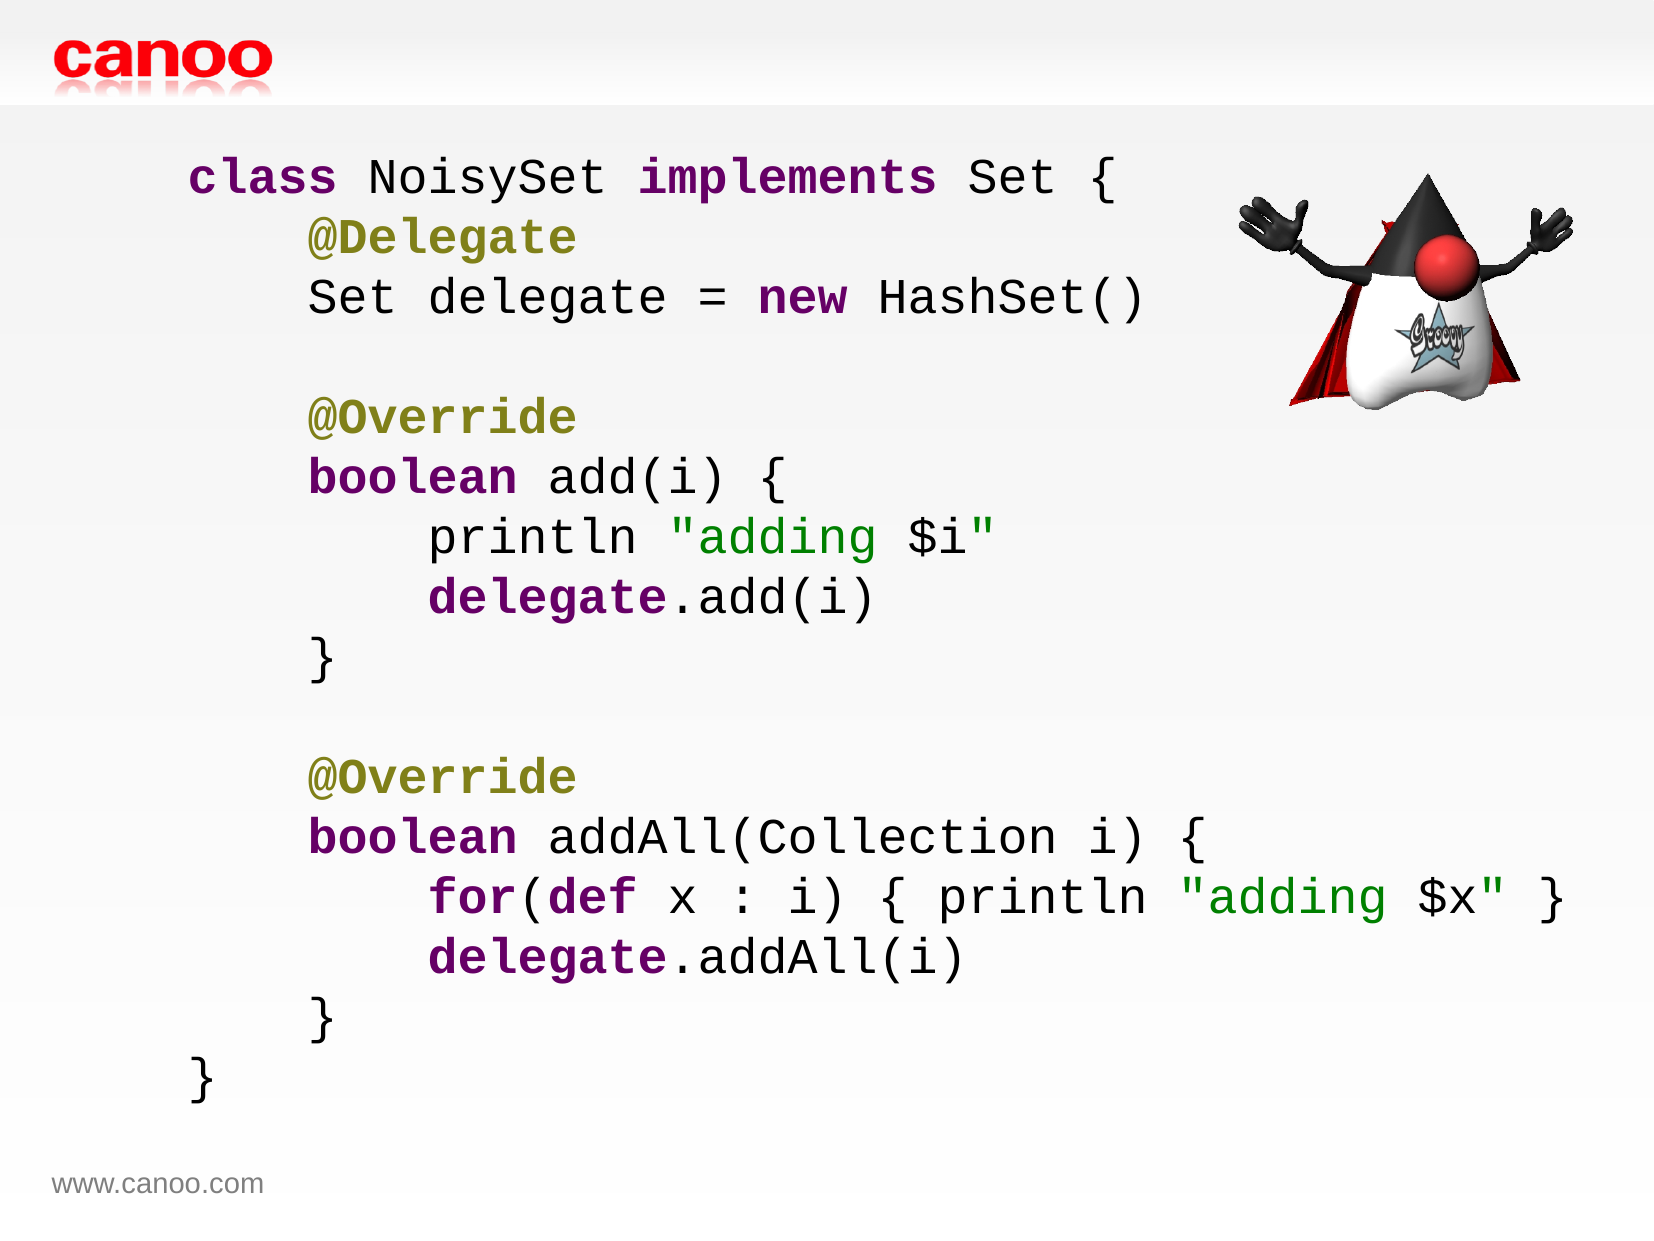

class NoisySet implements Set {
 @Delegate
 Set delegate = new HashSet()
 @Override
 boolean add(i) {
 println "adding $i"
 delegate.add(i)
 }
 @Override
 boolean addAll(Collection i) {
 for(def x : i) { println "adding $x" }
 delegate.addAll(i)
 }
}